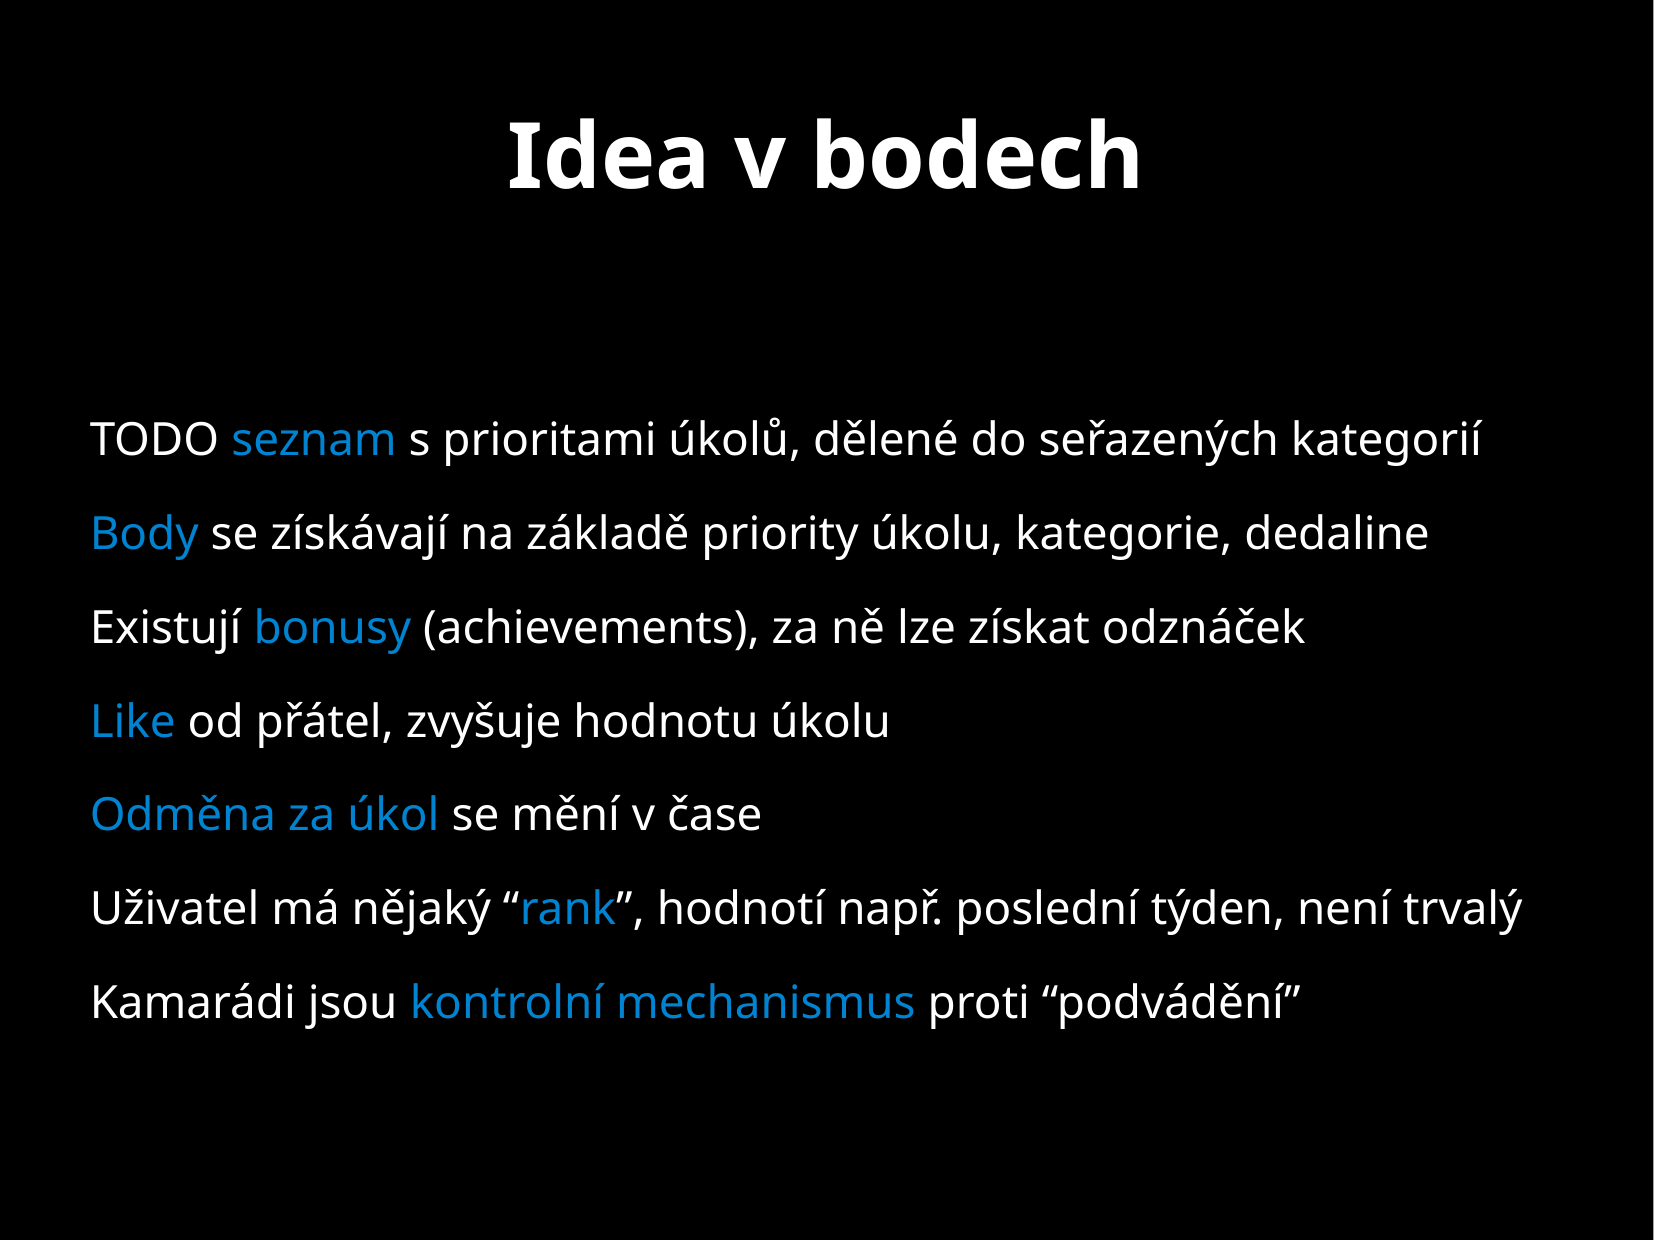

# Idea v bodech
TODO seznam s prioritami úkolů, dělené do seřazených kategorií
Body se získávají na základě priority úkolu, kategorie, dedaline
Existují bonusy (achievements), za ně lze získat odznáček
Like od přátel, zvyšuje hodnotu úkolu
Odměna za úkol se mění v čase
Uživatel má nějaký “rank”, hodnotí např. poslední týden, není trvalý
Kamarádi jsou kontrolní mechanismus proti “podvádění”